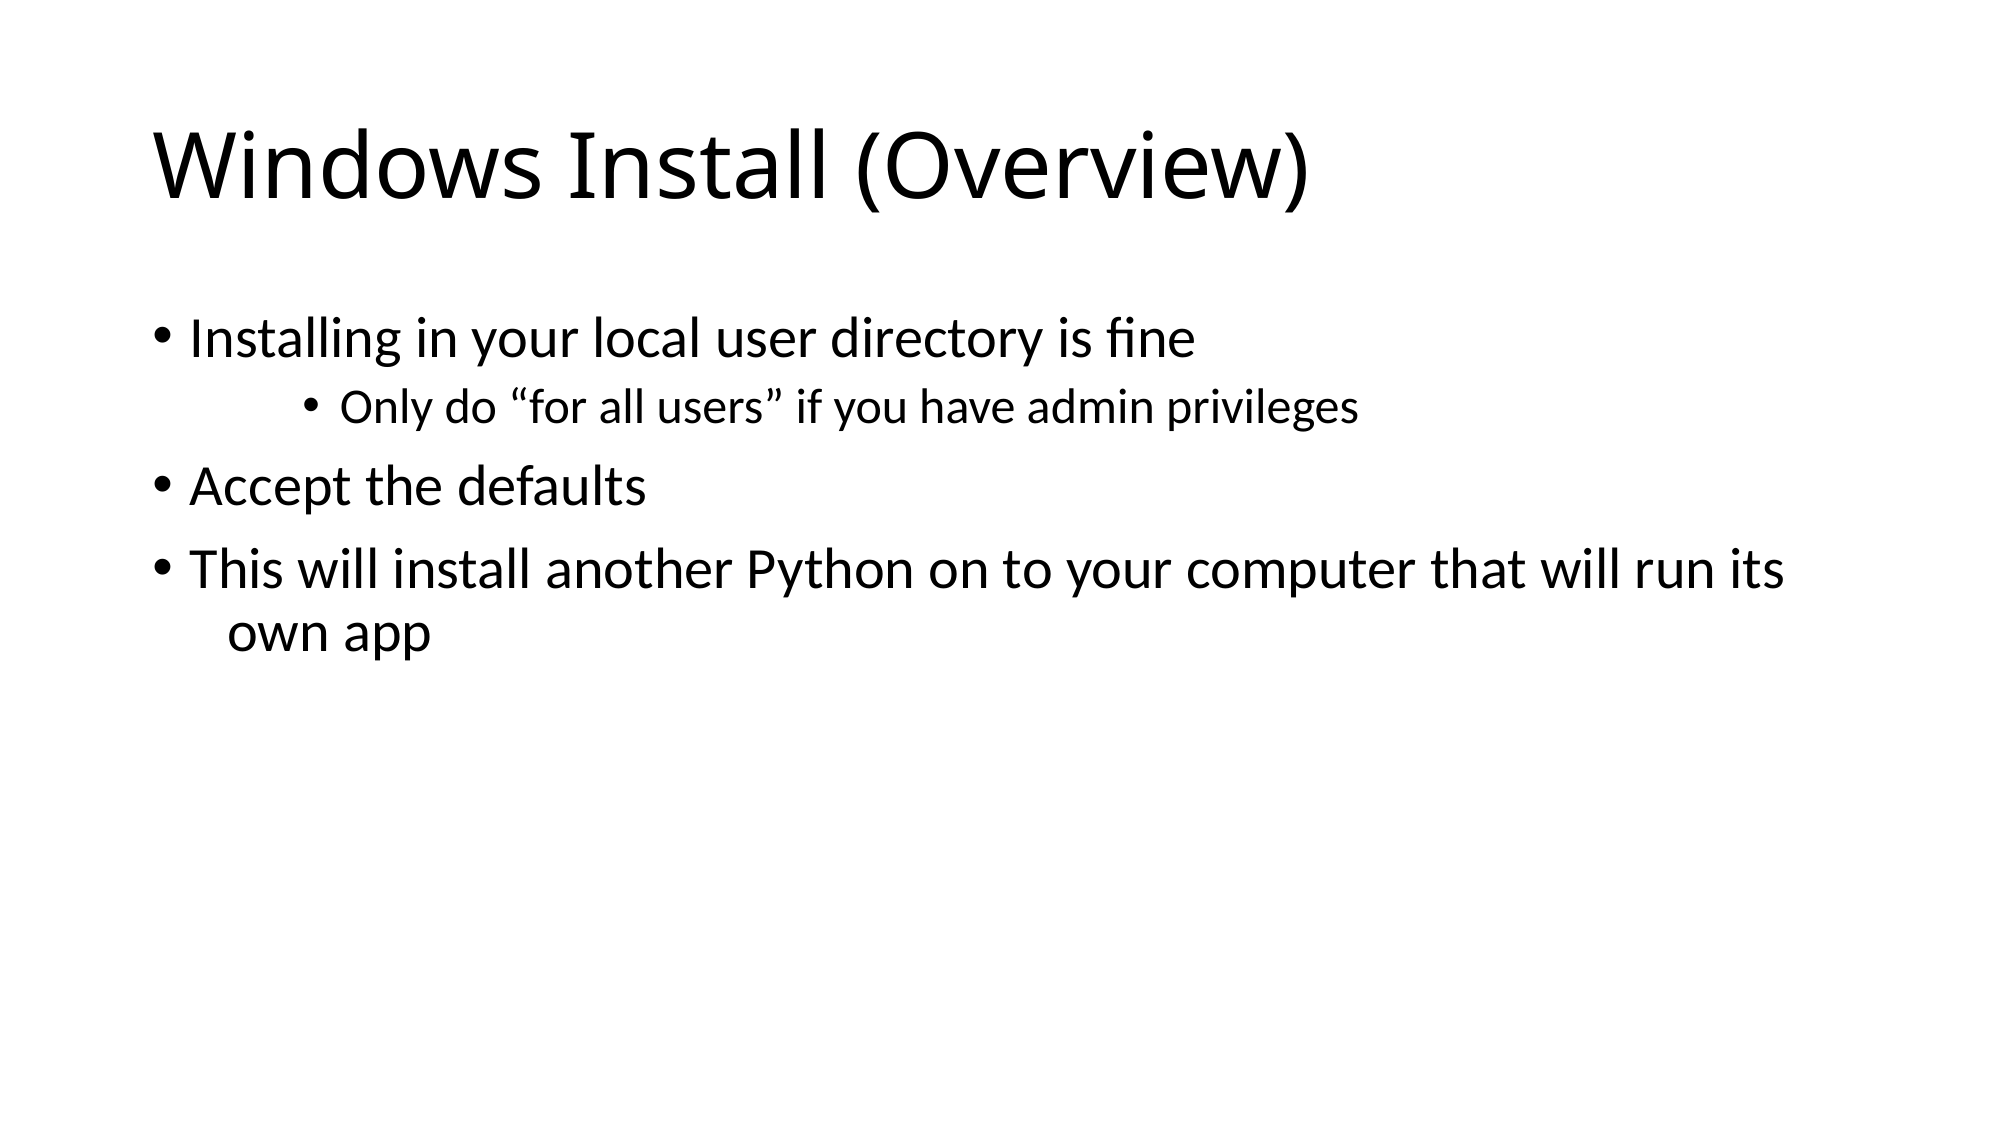

# Windows Install (Overview)
Installing in your local user directory is fine
Only do “for all users” if you have admin privileges
Accept the defaults
This will install another Python on to your computer that will run its own app